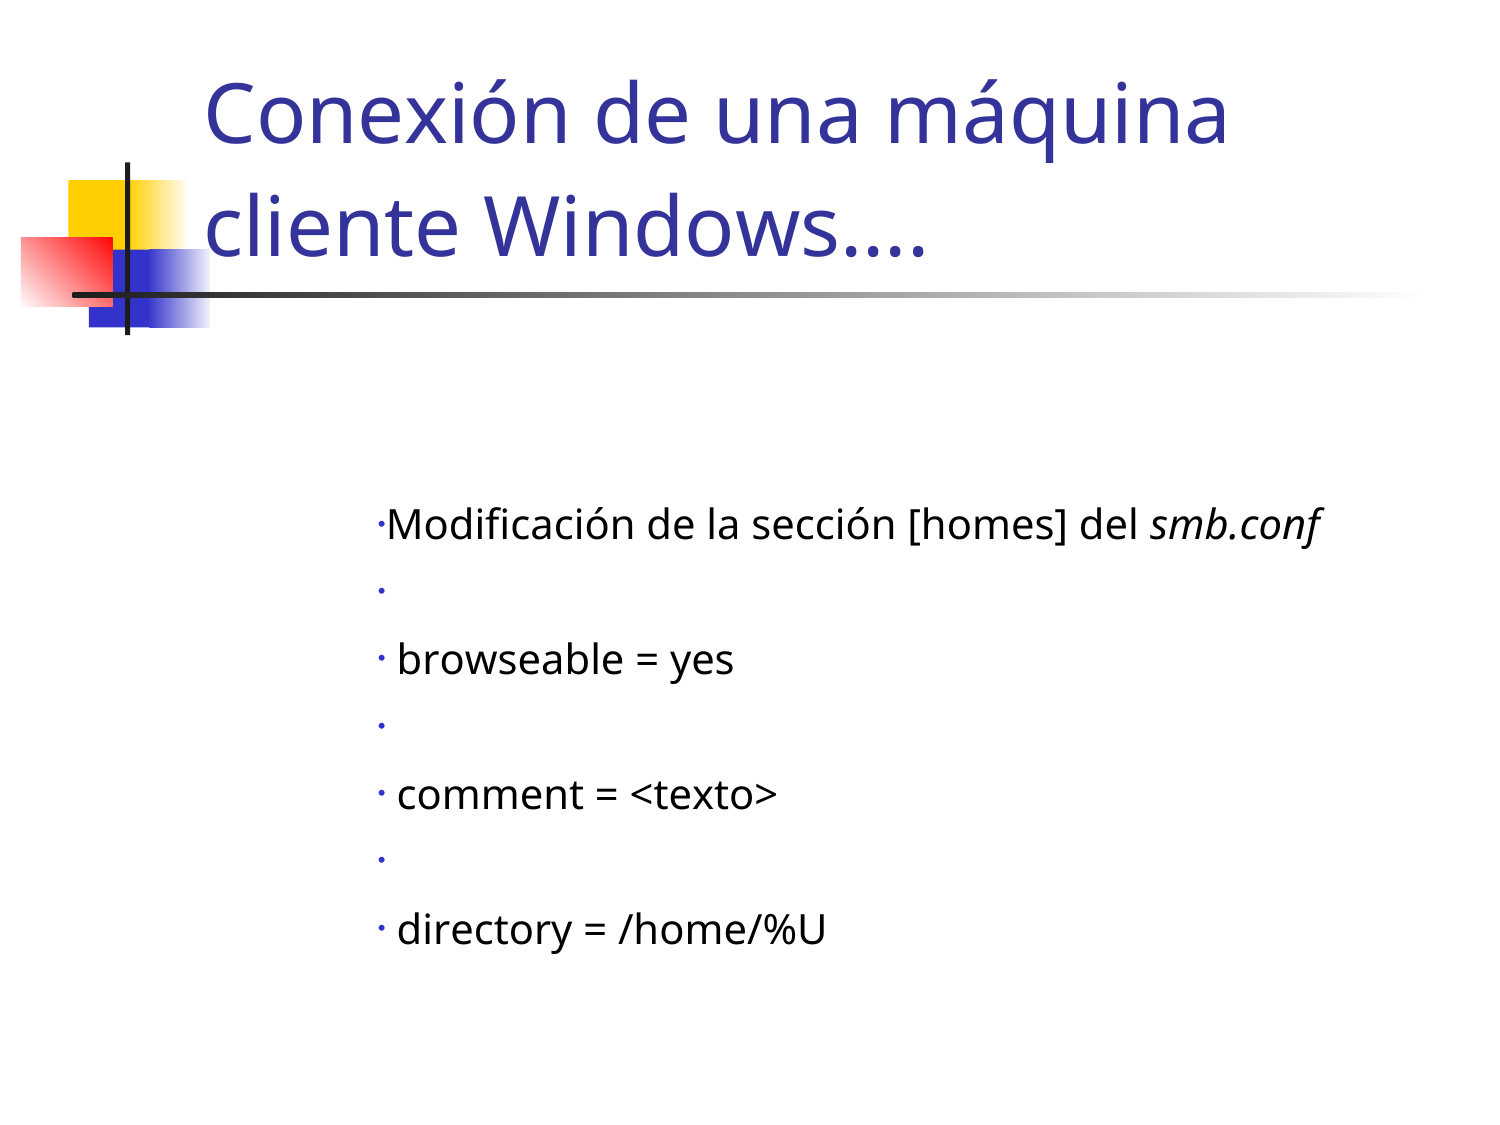

# Conexión de una máquina cliente Windows....
Modificación de la sección [homes] del smb.conf
 browseable = yes
 comment = <texto>
 directory = /home/%U